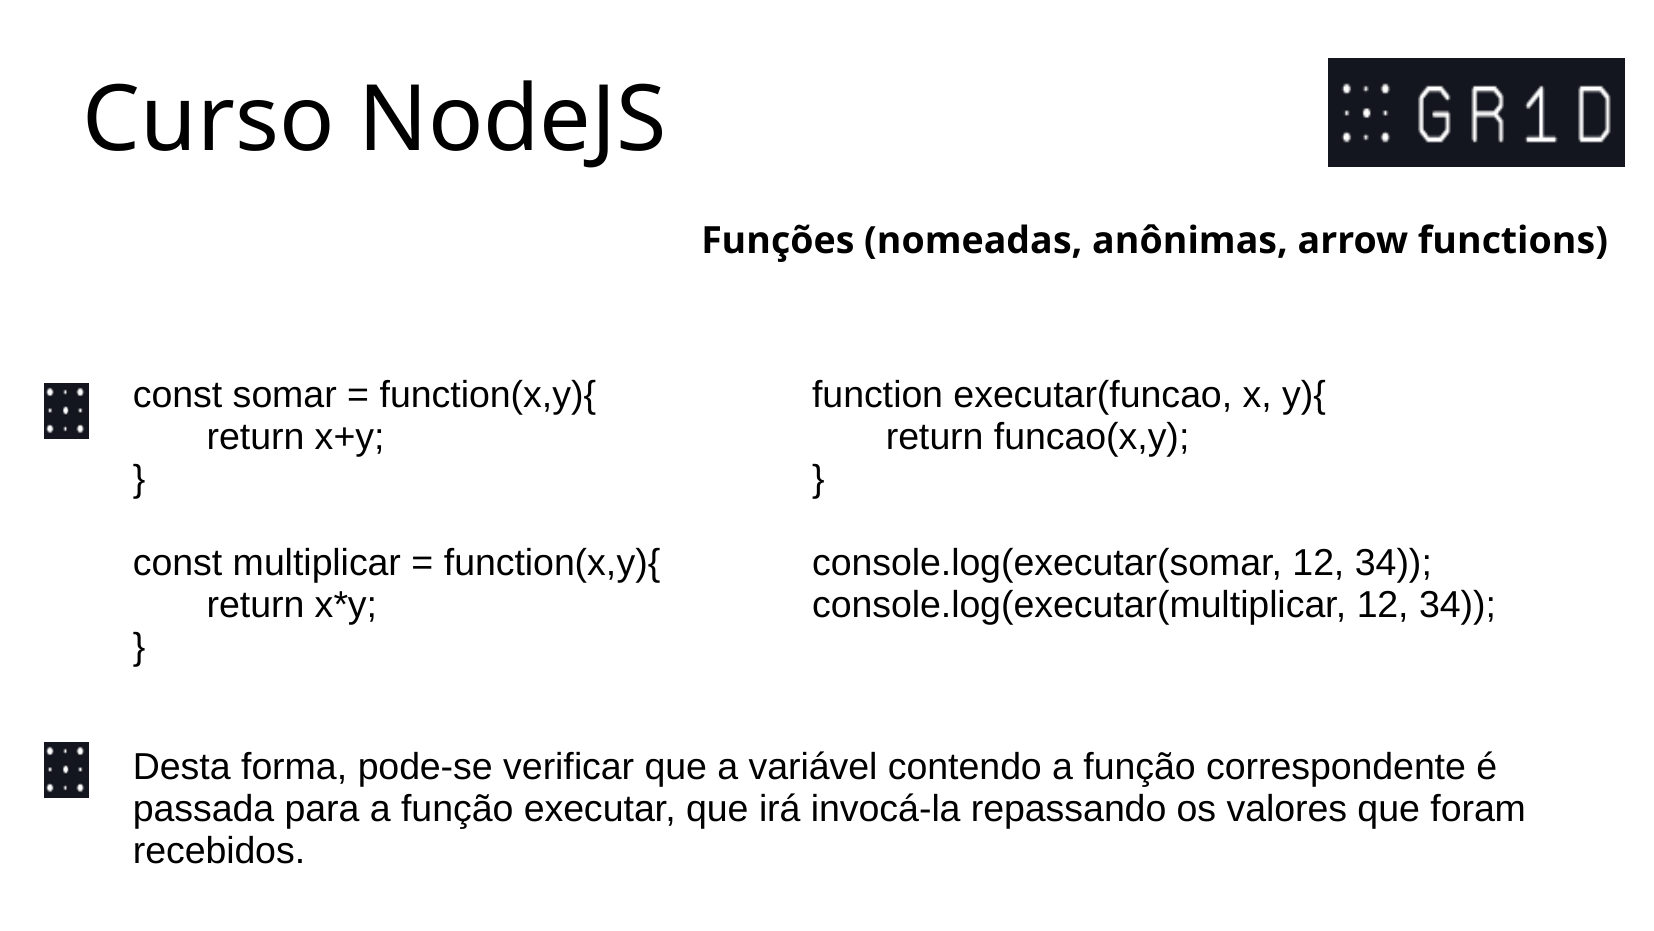

# Curso NodeJS
Funções (nomeadas, anônimas, arrow functions)
const somar = function(x,y){
	return x+y;
}
const multiplicar = function(x,y){
	return x*y;
}
function executar(funcao, x, y){
	return funcao(x,y);
}
console.log(executar(somar, 12, 34));
console.log(executar(multiplicar, 12, 34));
Desta forma, pode-se verificar que a variável contendo a função correspondente é passada para a função executar, que irá invocá-la repassando os valores que foram recebidos.